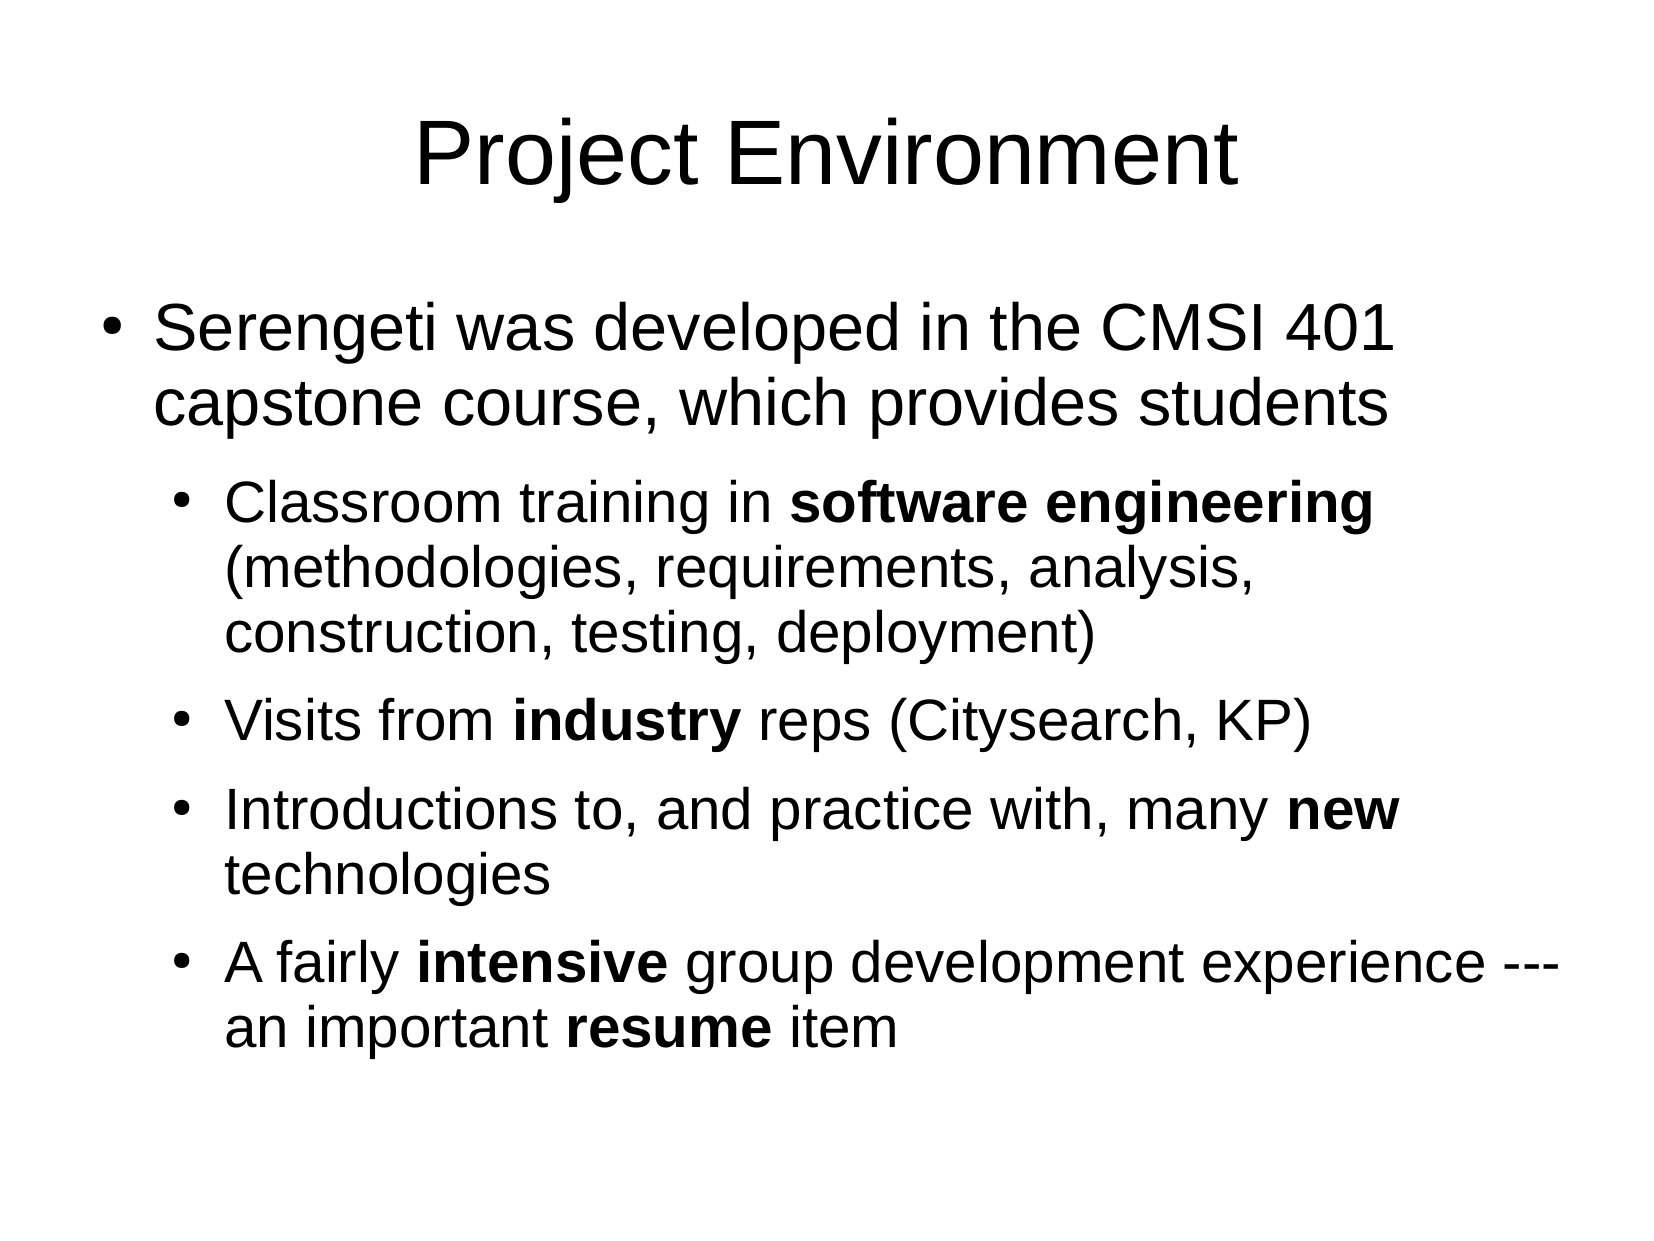

# Project Environment
Serengeti was developed in the CMSI 401 capstone course, which provides students
Classroom training in software engineering (methodologies, requirements, analysis, construction, testing, deployment)
Visits from industry reps (Citysearch, KP)
Introductions to, and practice with, many new technologies
A fairly intensive group development experience --- an important resume item